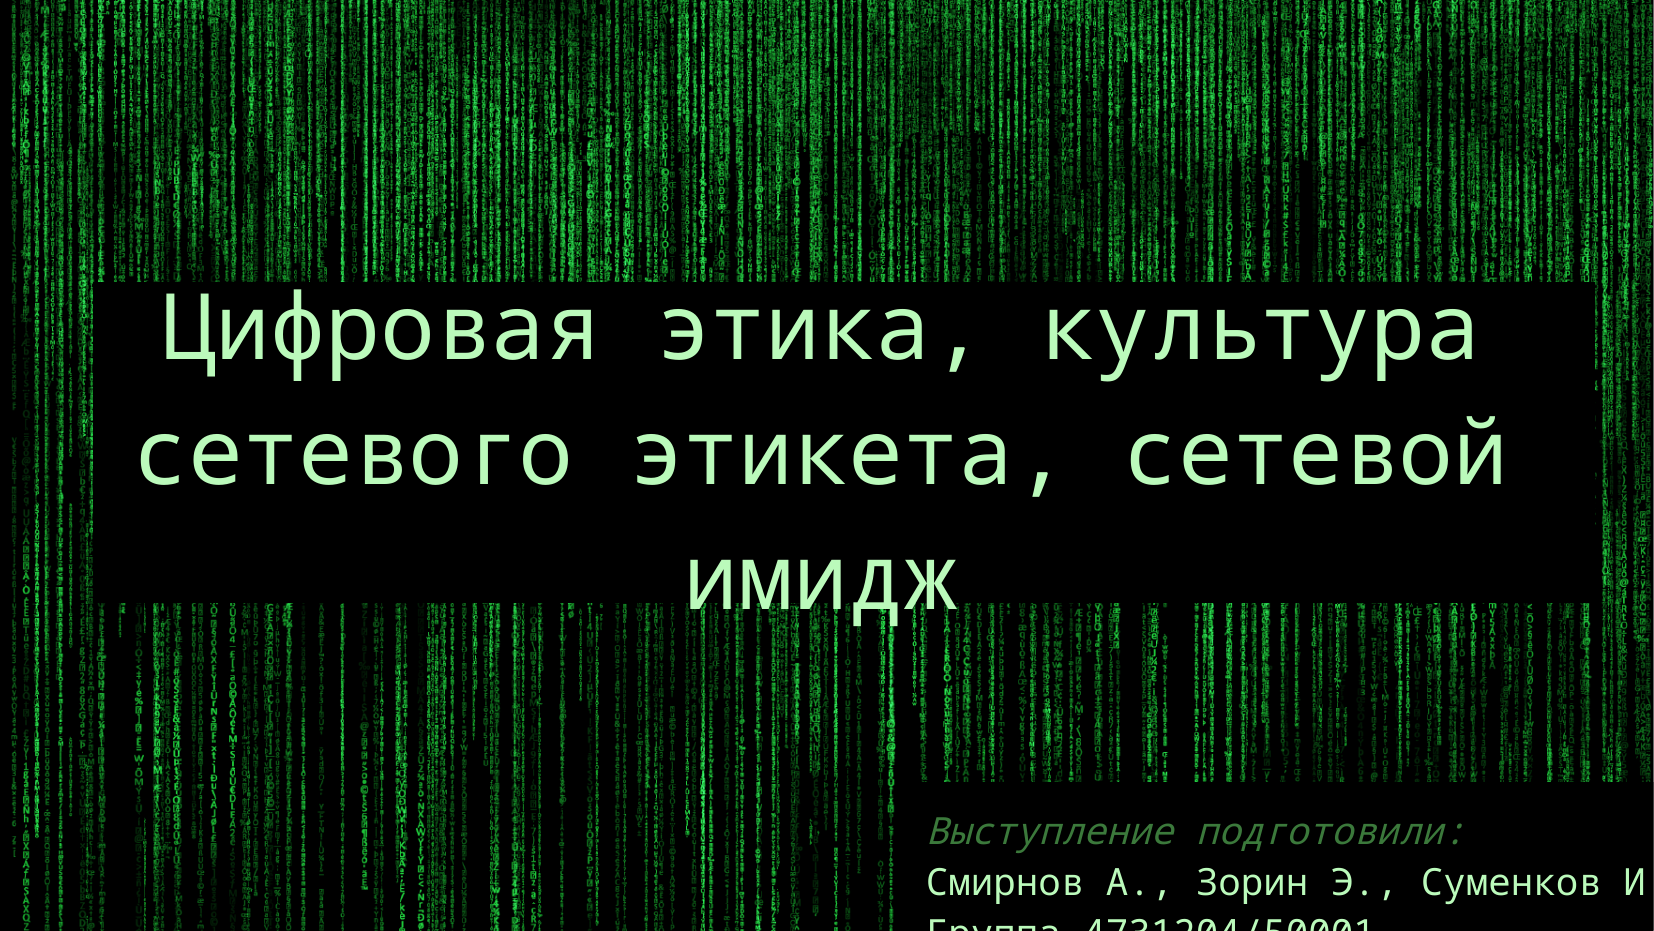

# Цифровая этика, культура сетевого этикета, сетевой имидж
Выступление подготовили:
Смирнов А., Зорин Э., Суменков И.
Группа 4731204/50001